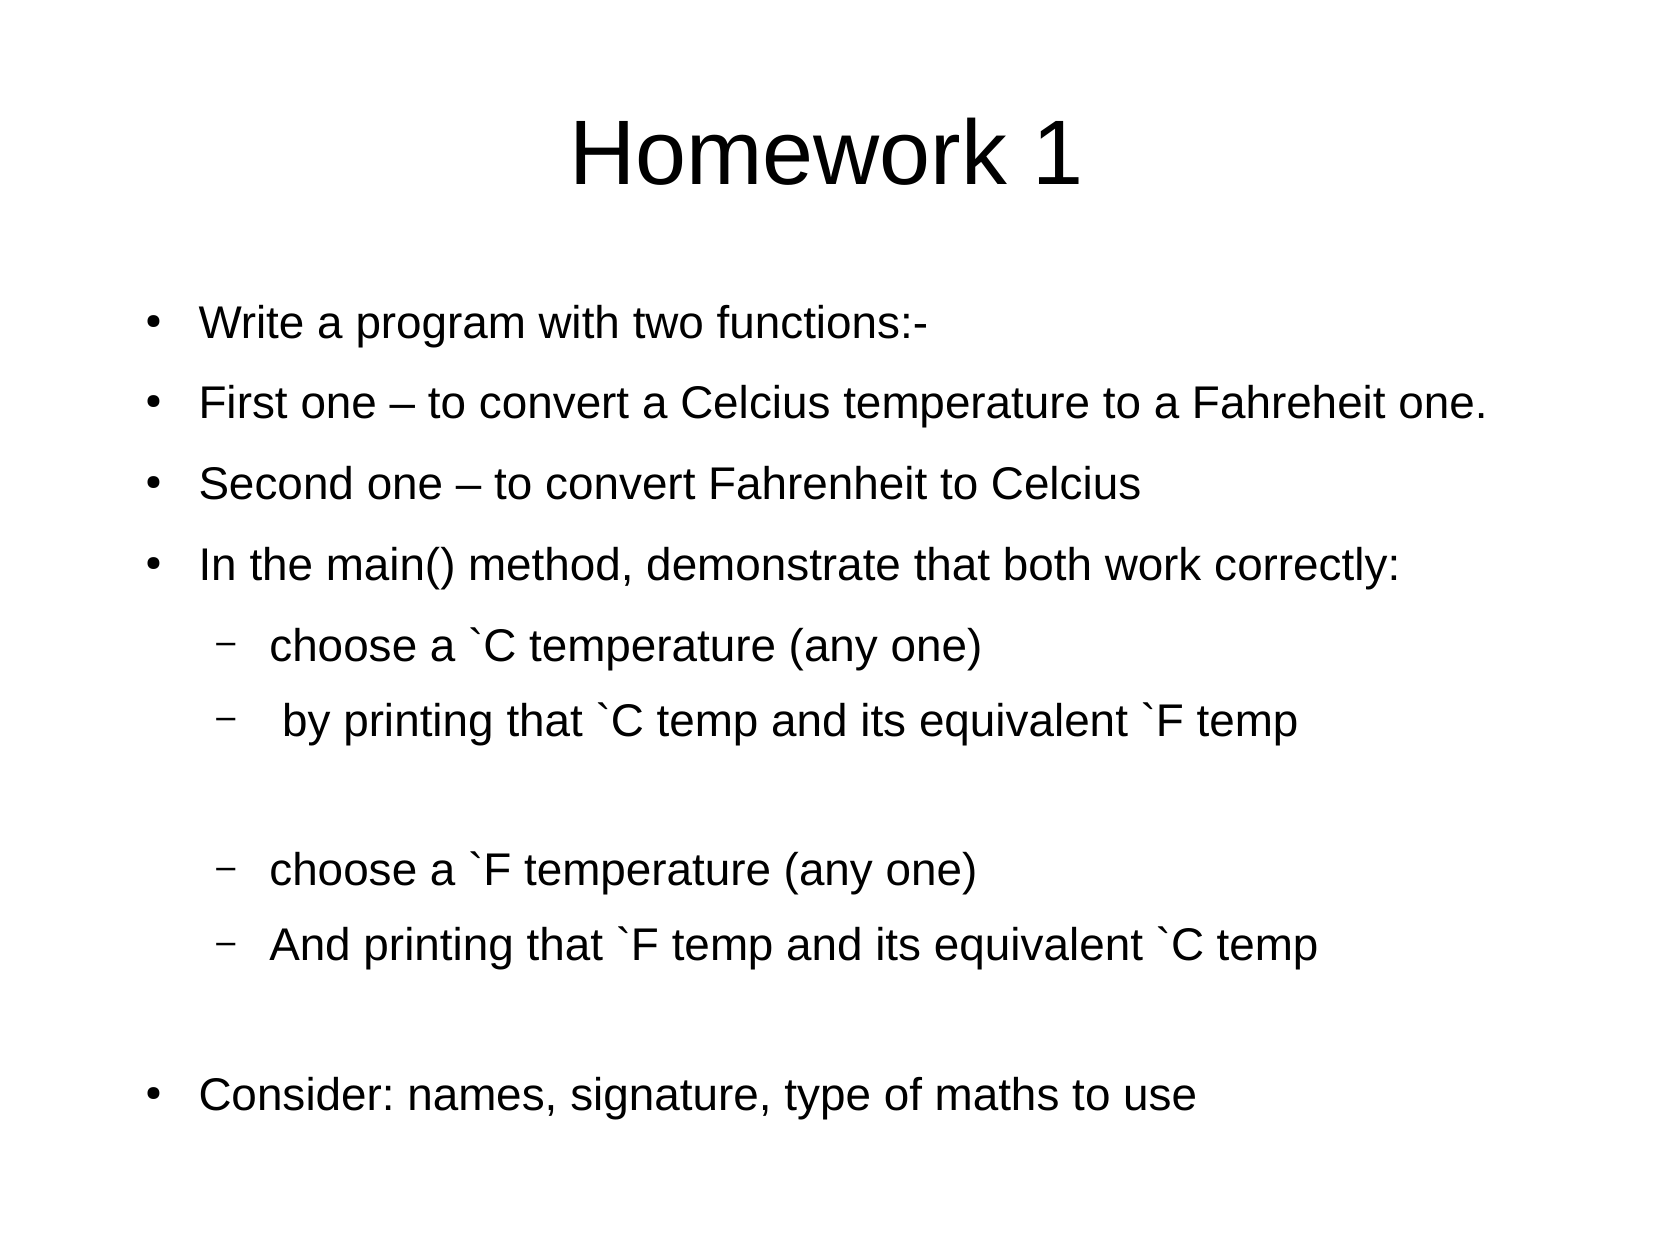

# Homework 1
Write a program with two functions:-
First one – to convert a Celcius temperature to a Fahreheit one.
Second one – to convert Fahrenheit to Celcius
In the main() method, demonstrate that both work correctly:
choose a `C temperature (any one)
 by printing that `C temp and its equivalent `F temp
choose a `F temperature (any one)
And printing that `F temp and its equivalent `C temp
Consider: names, signature, type of maths to use